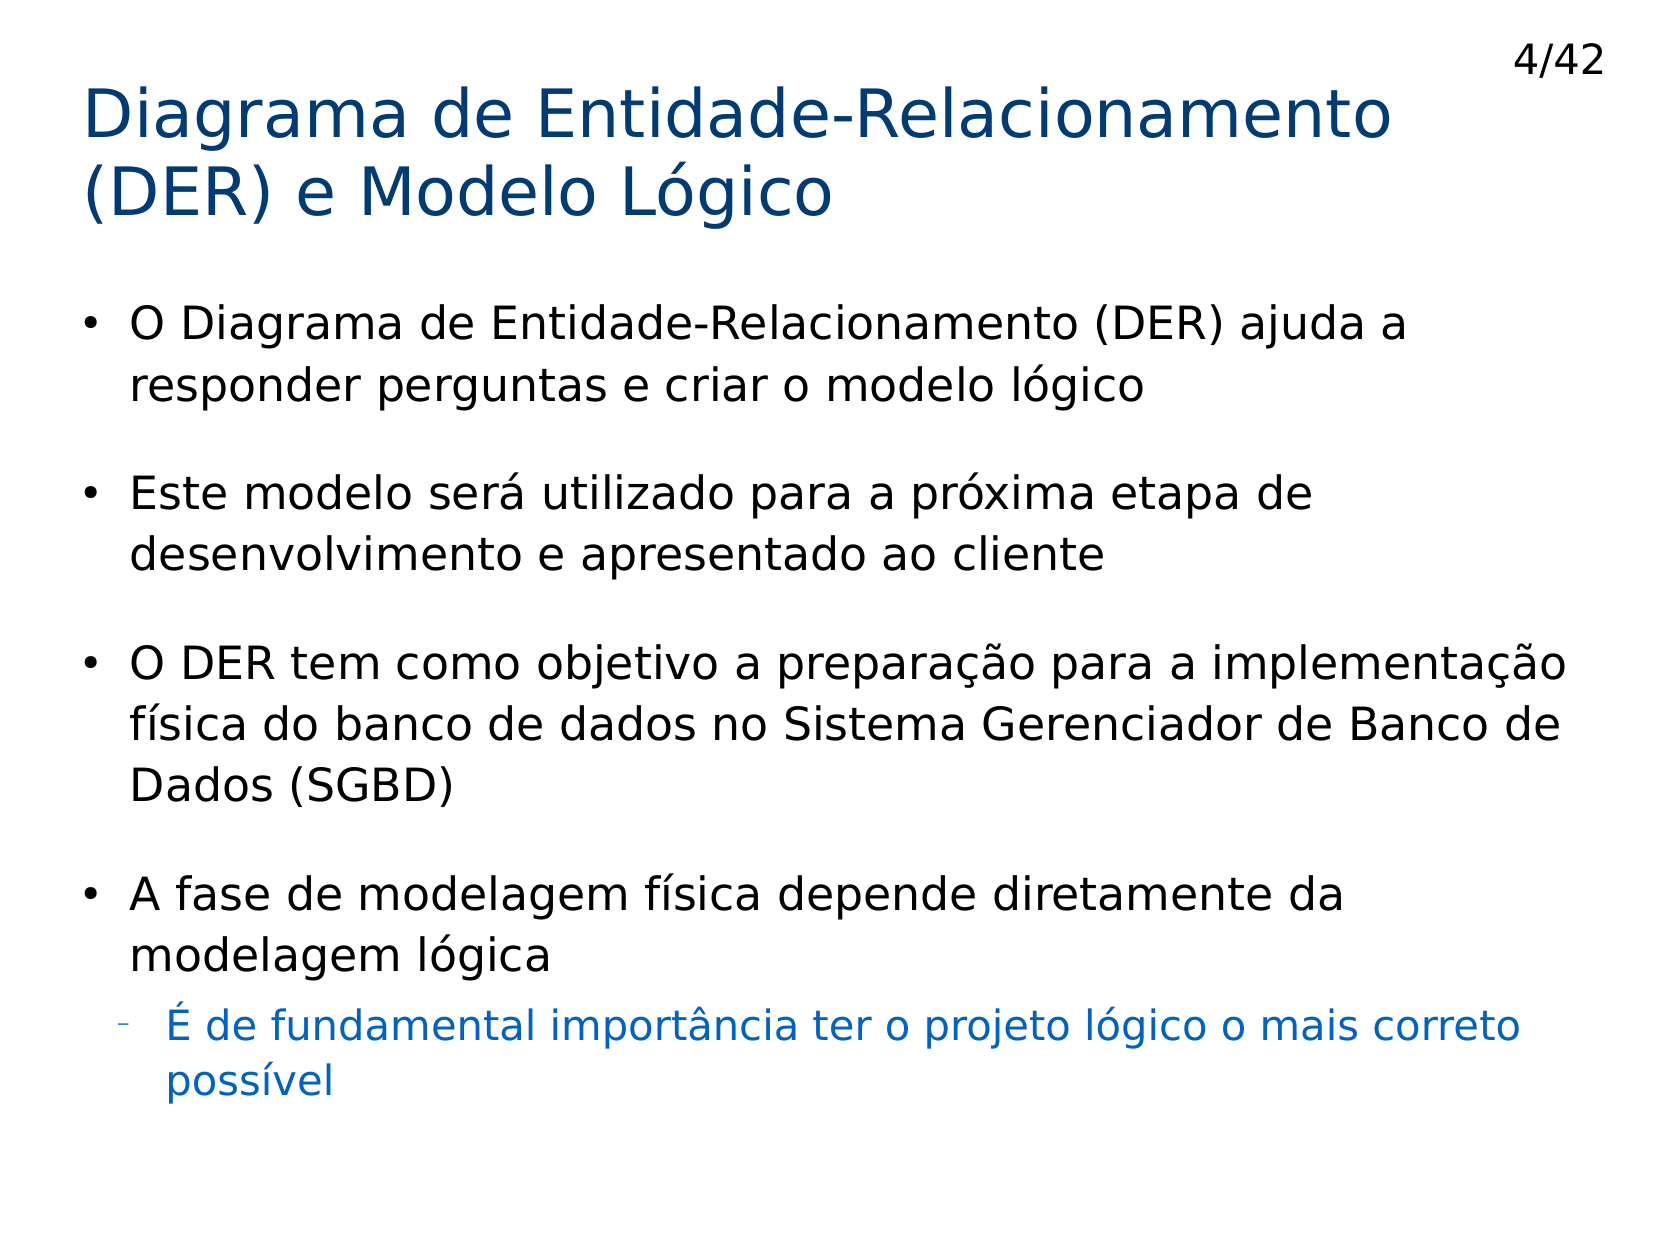

4
# Diagrama de Entidade-Relacionamento (DER) e Modelo Lógico
O Diagrama de Entidade-Relacionamento (DER) ajuda a responder perguntas e criar o modelo lógico
Este modelo será utilizado para a próxima etapa de desenvolvimento e apresentado ao cliente
O DER tem como objetivo a preparação para a implementação física do banco de dados no Sistema Gerenciador de Banco de Dados (SGBD)
A fase de modelagem física depende diretamente da modelagem lógica
É de fundamental importância ter o projeto lógico o mais correto possível